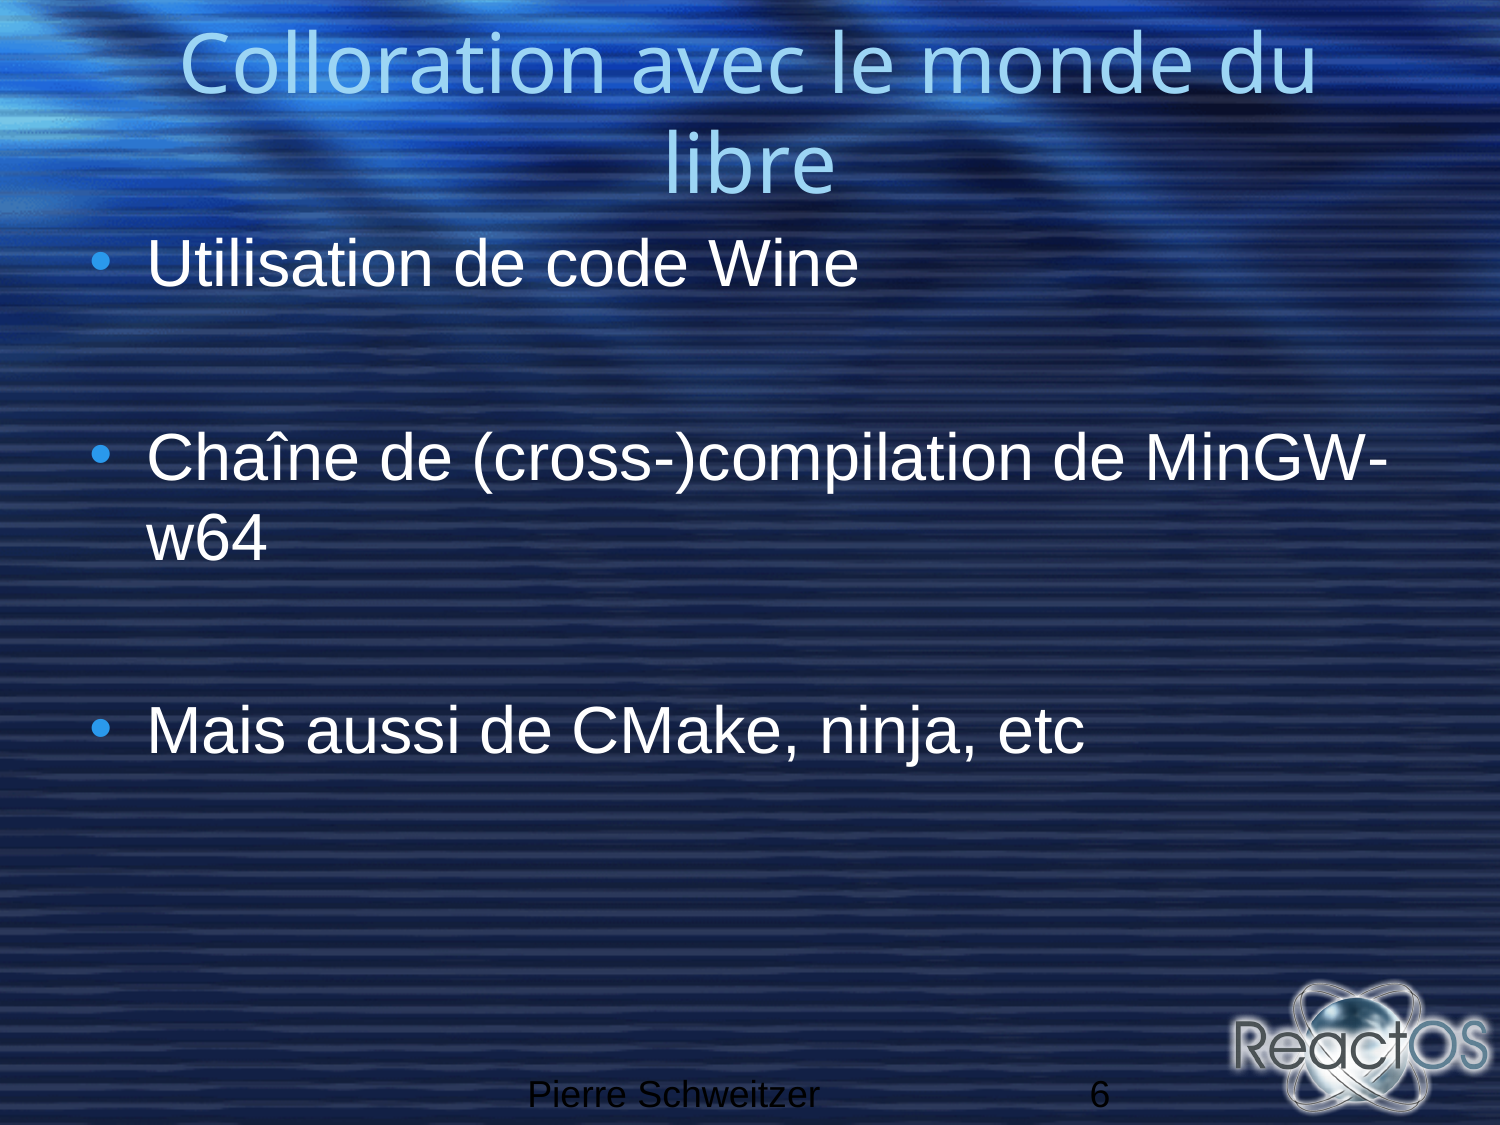

# Colloration avec le monde du libre
Utilisation de code Wine
Chaîne de (cross-)compilation de MinGW-w64
Mais aussi de CMake, ninja, etc
Pierre Schweitzer
6